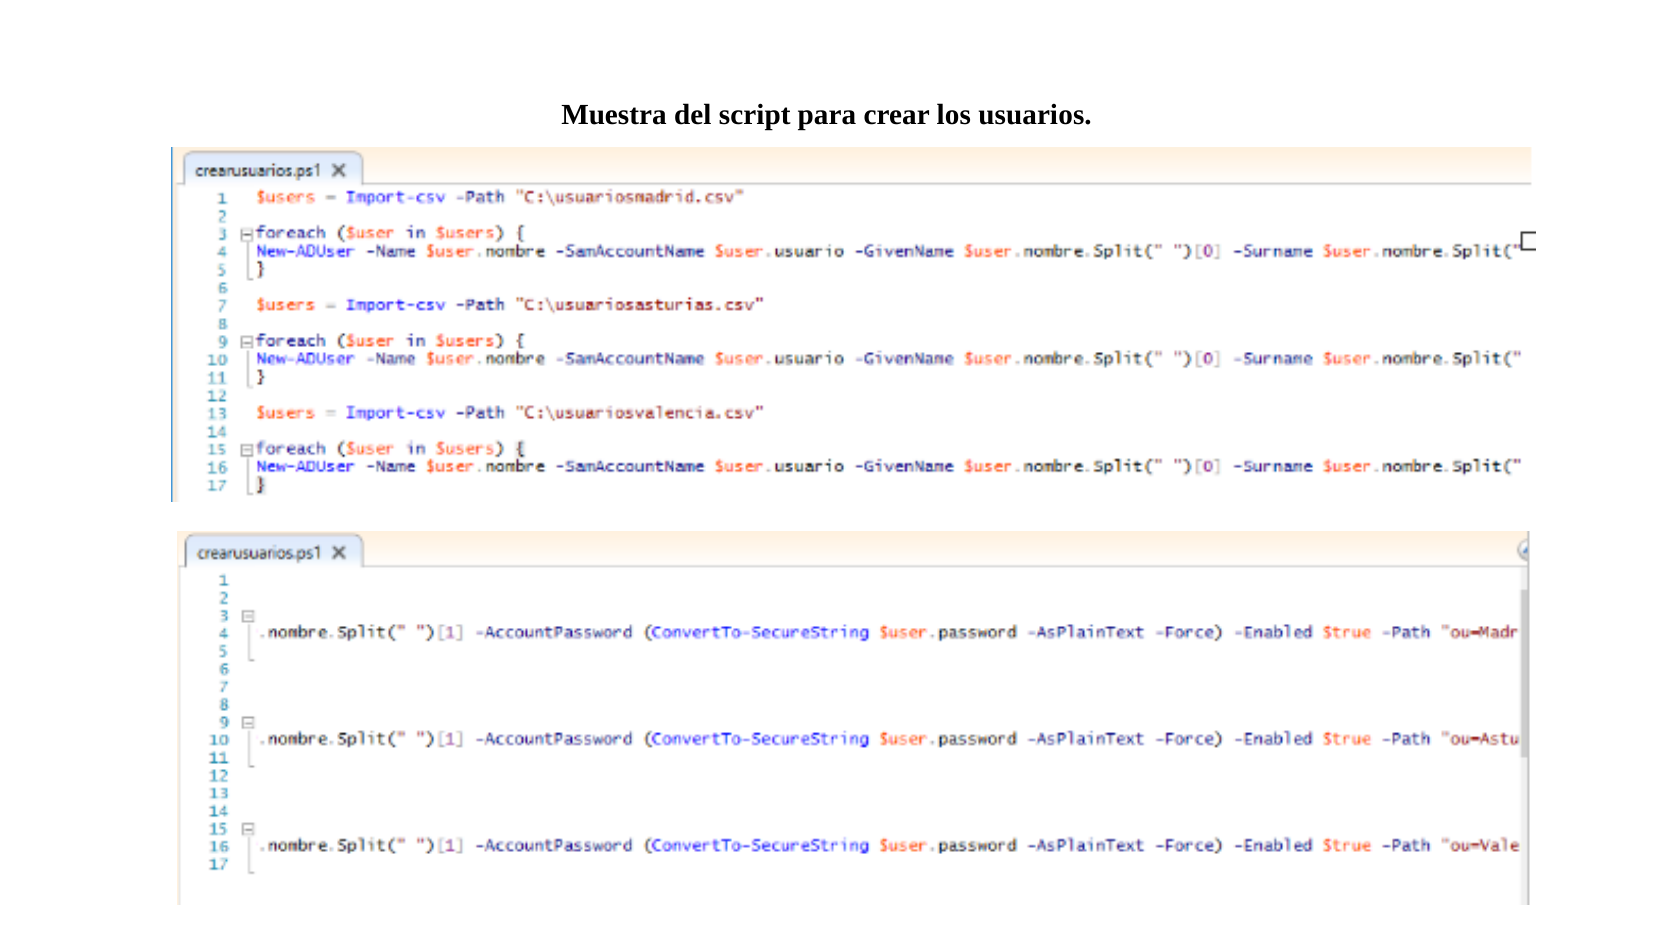

# Muestra del script para crear los usuarios.